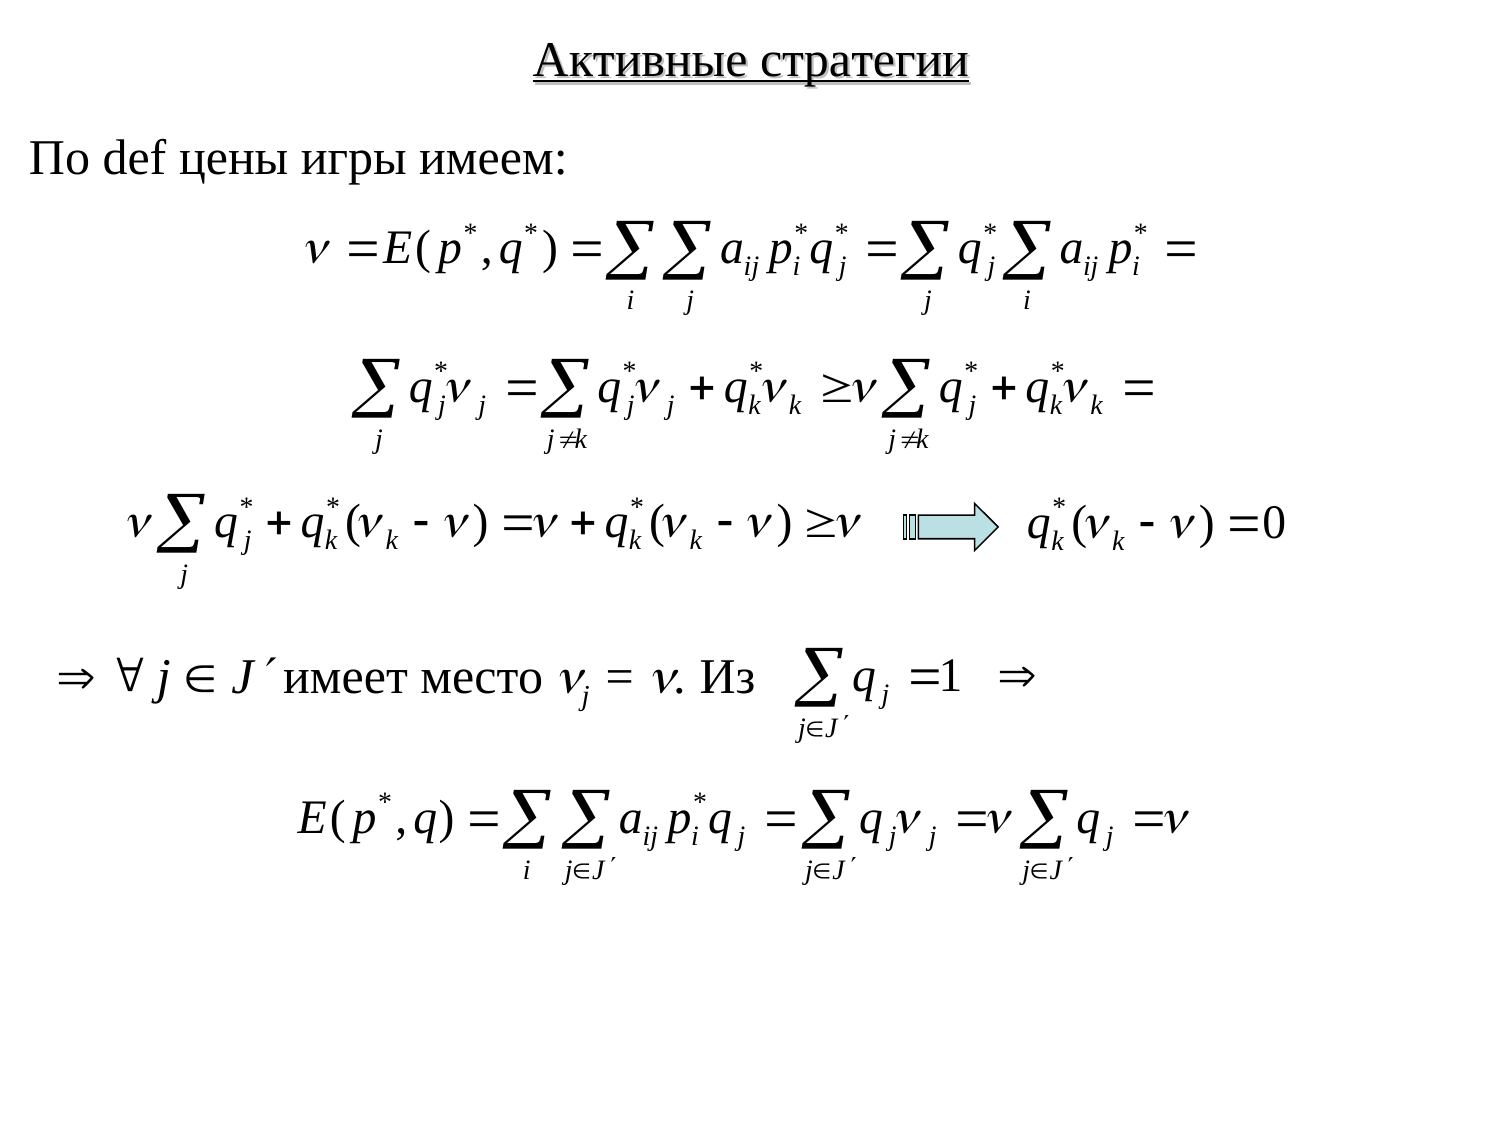

Активные стратегии
По def цены игры имеем:

  j  J имеет место j = . Из